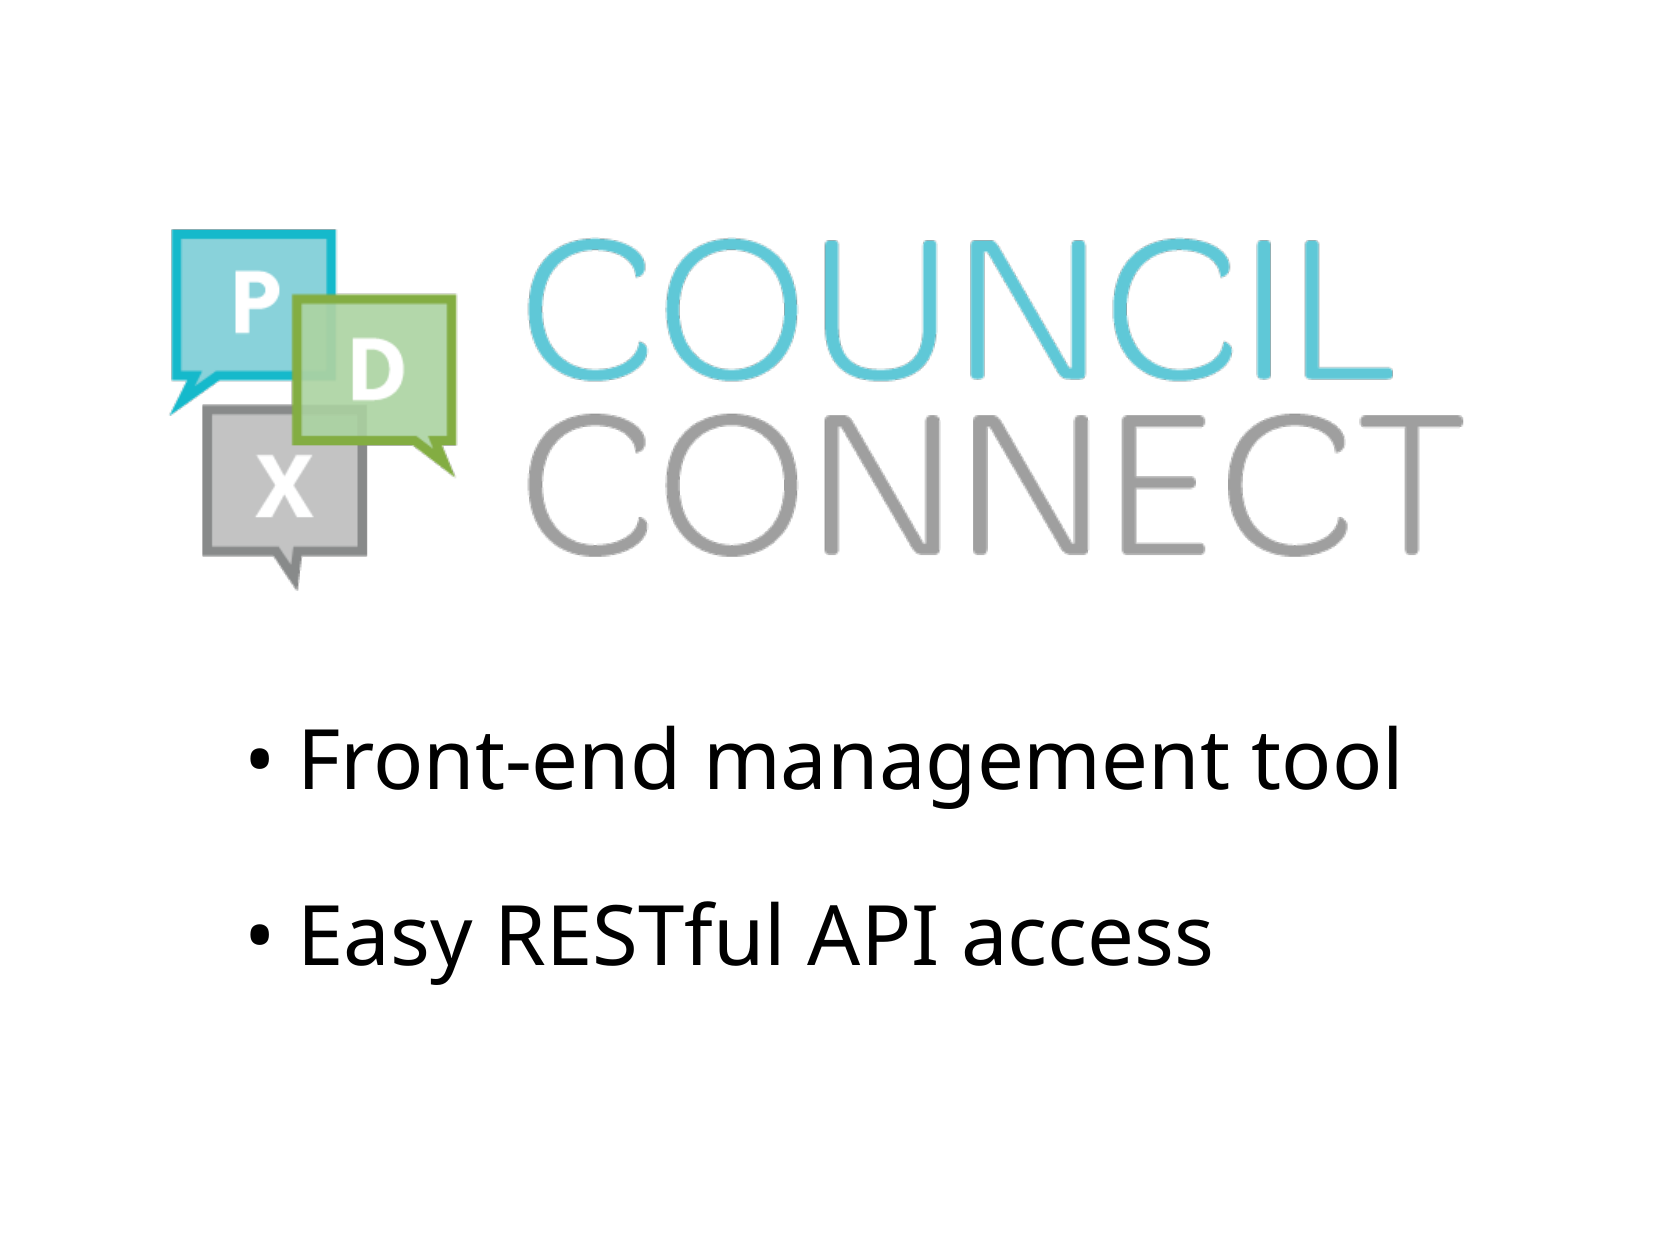

• Front-end management tool
• Easy RESTful API access